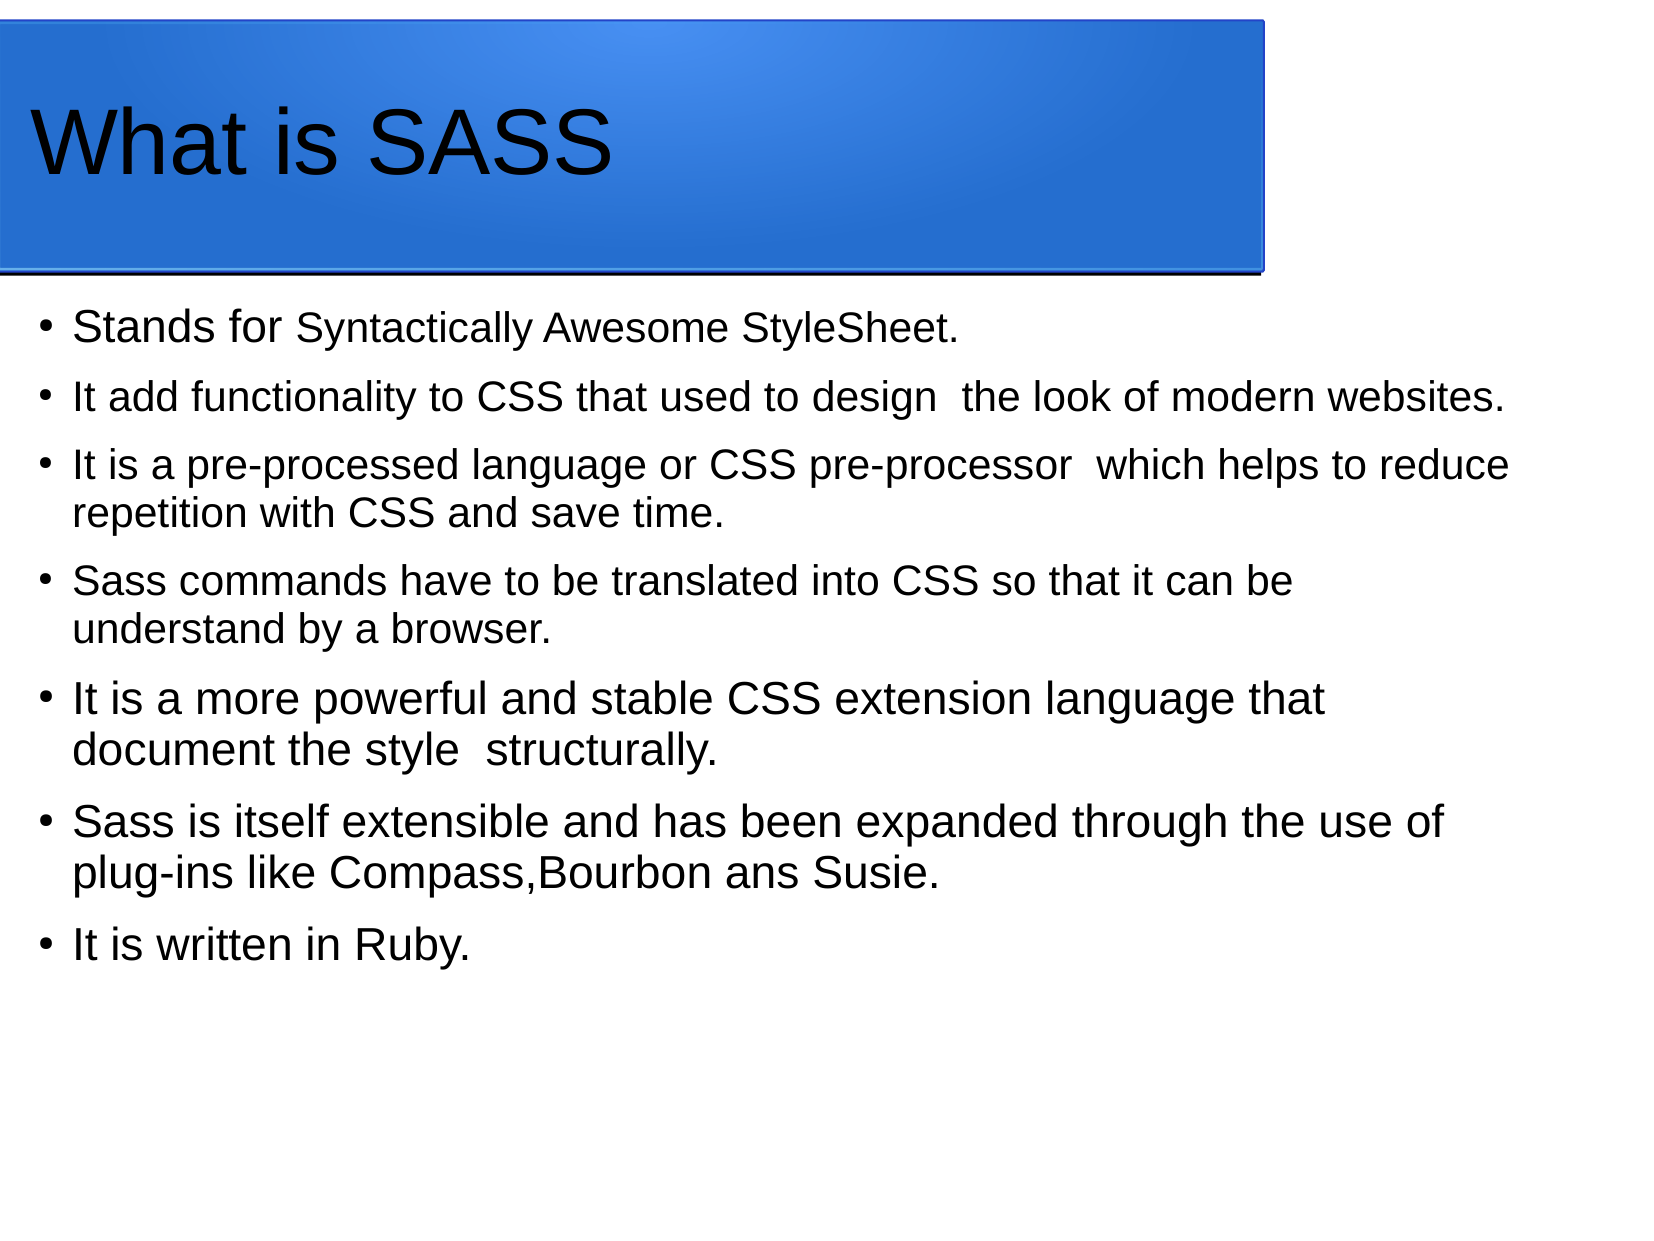

# What is SASS
Stands for Syntactically Awesome StyleSheet.
It add functionality to CSS that used to design the look of modern websites.
It is a pre-processed language or CSS pre-processor which helps to reduce repetition with CSS and save time.
Sass commands have to be translated into CSS so that it can be understand by a browser.
It is a more powerful and stable CSS extension language that document the style structurally.
Sass is itself extensible and has been expanded through the use of plug-ins like Compass,Bourbon ans Susie.
It is written in Ruby.